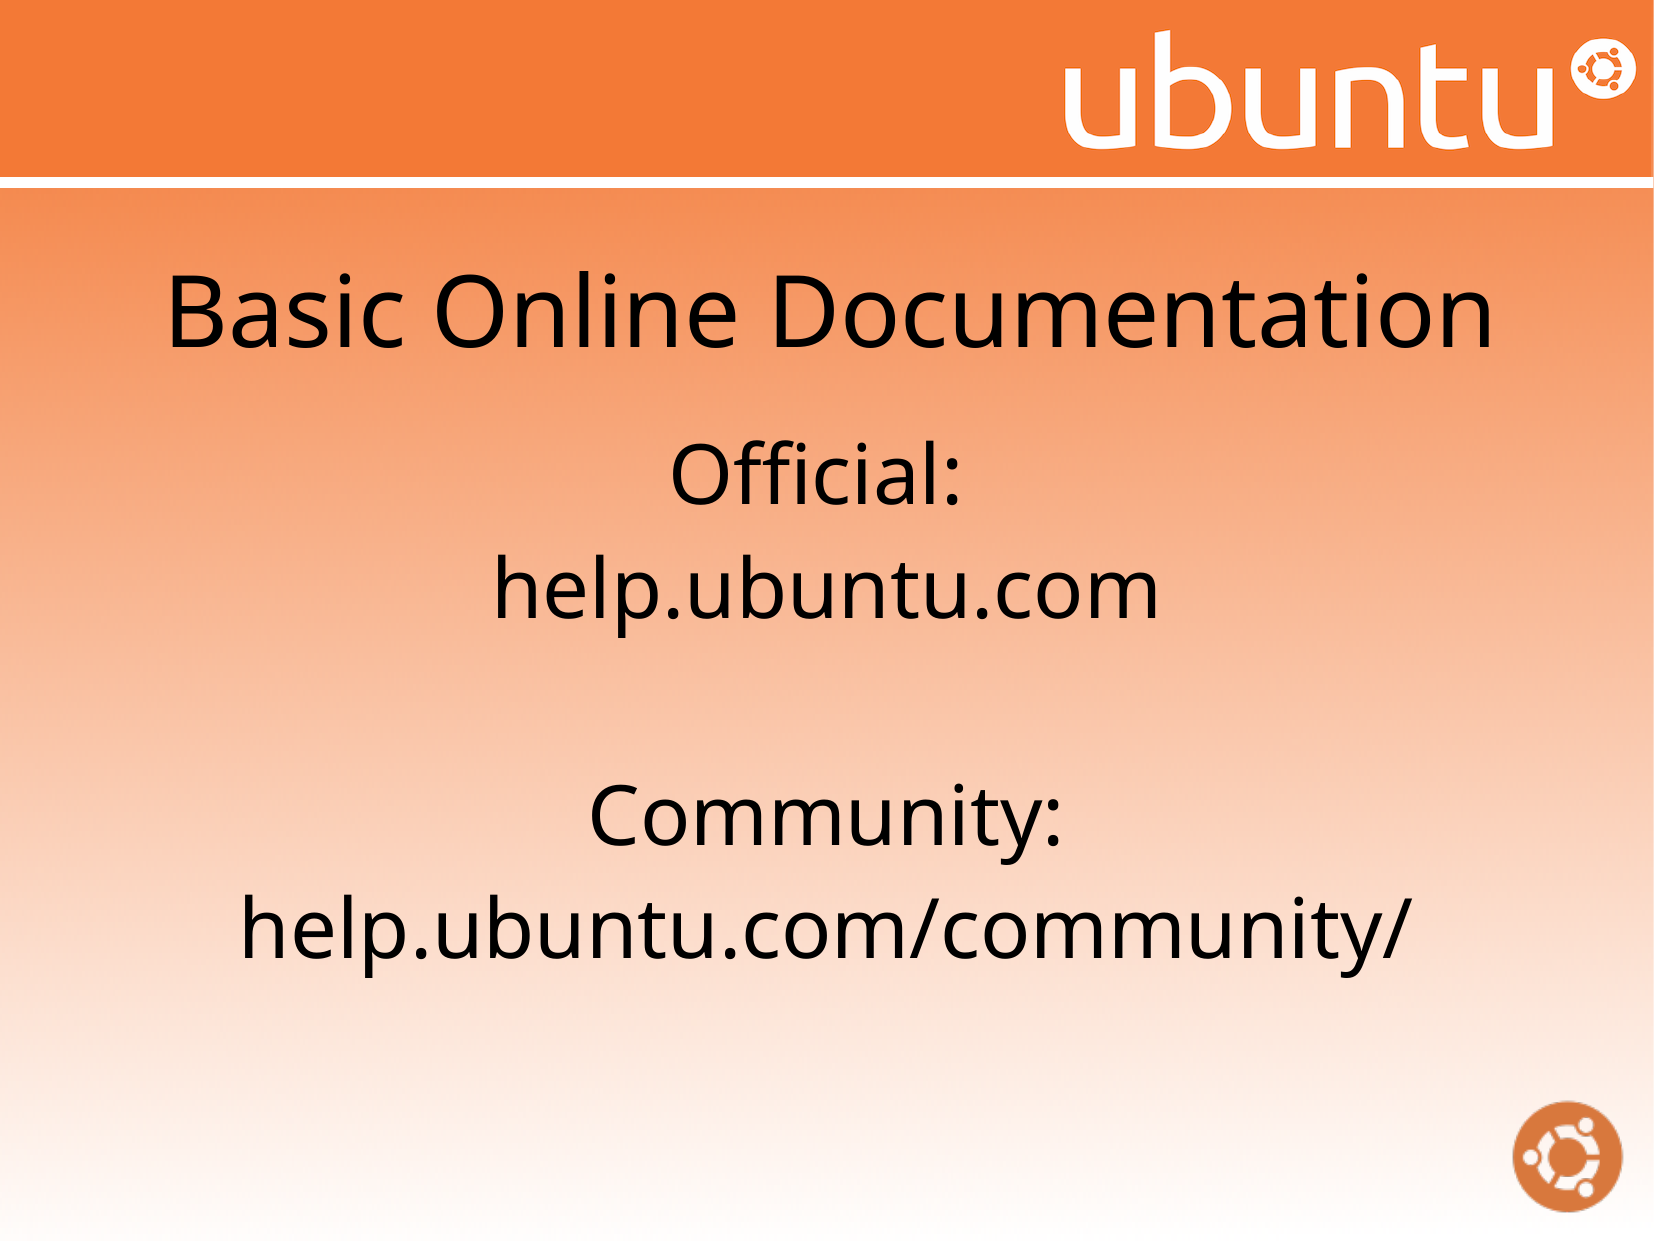

# Basic Online Documentation
Official:
help.ubuntu.com
Community: help.ubuntu.com/community/